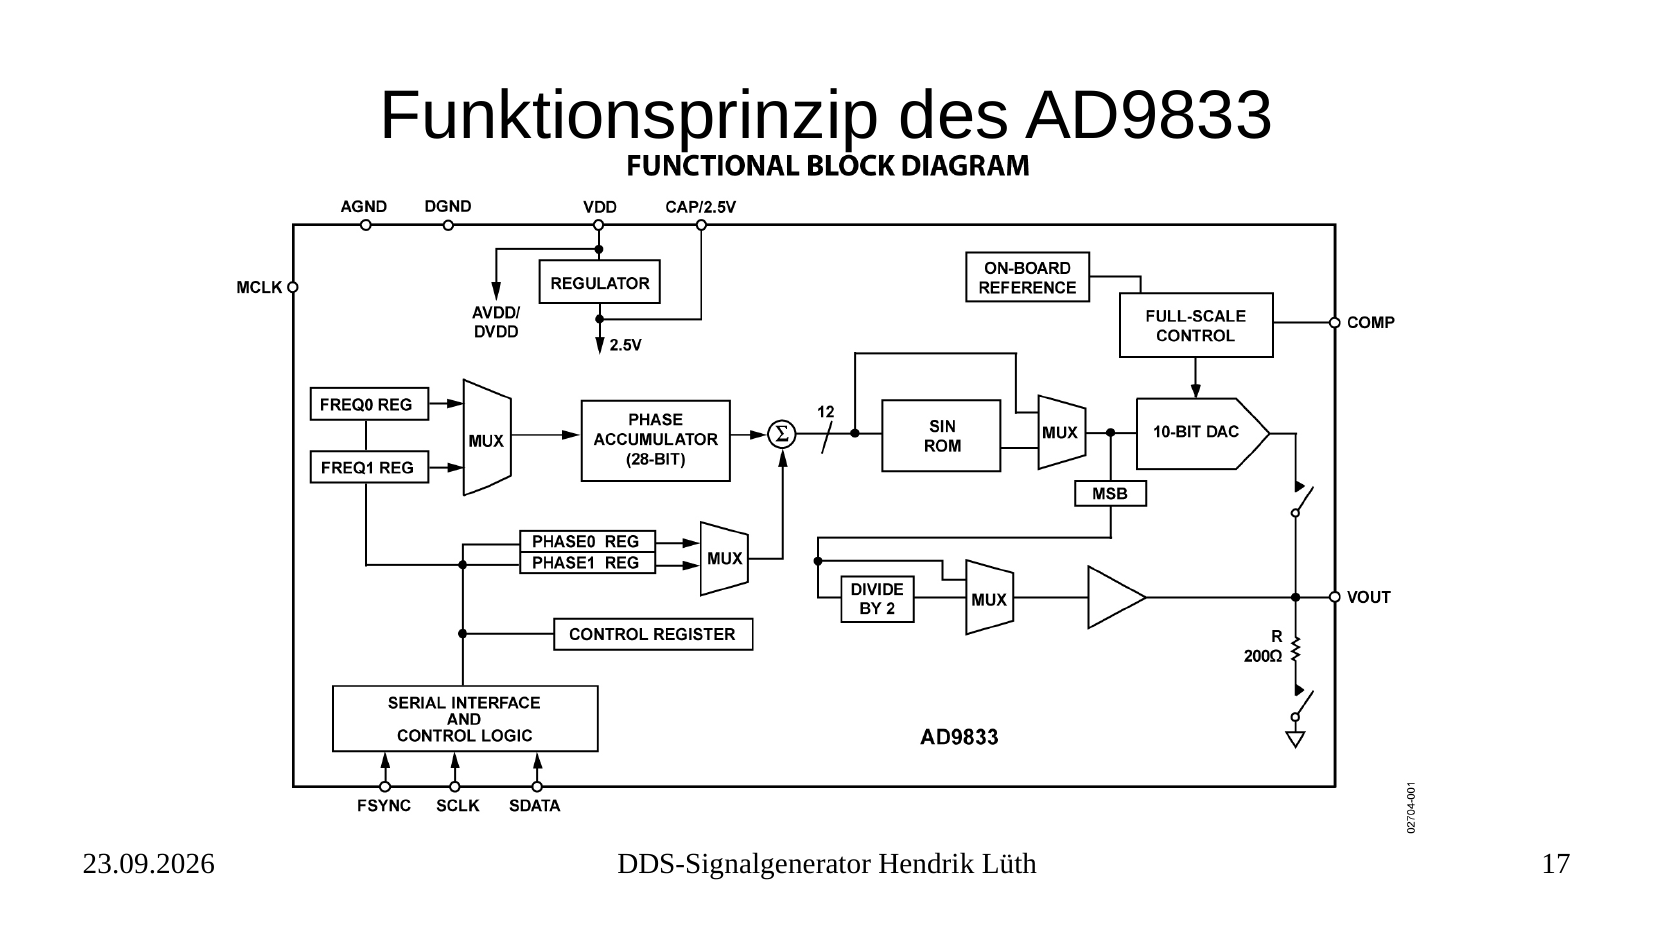

# Funktionsprinzip des AD9833
DDS-Signalgenerator Hendrik Lüth
17